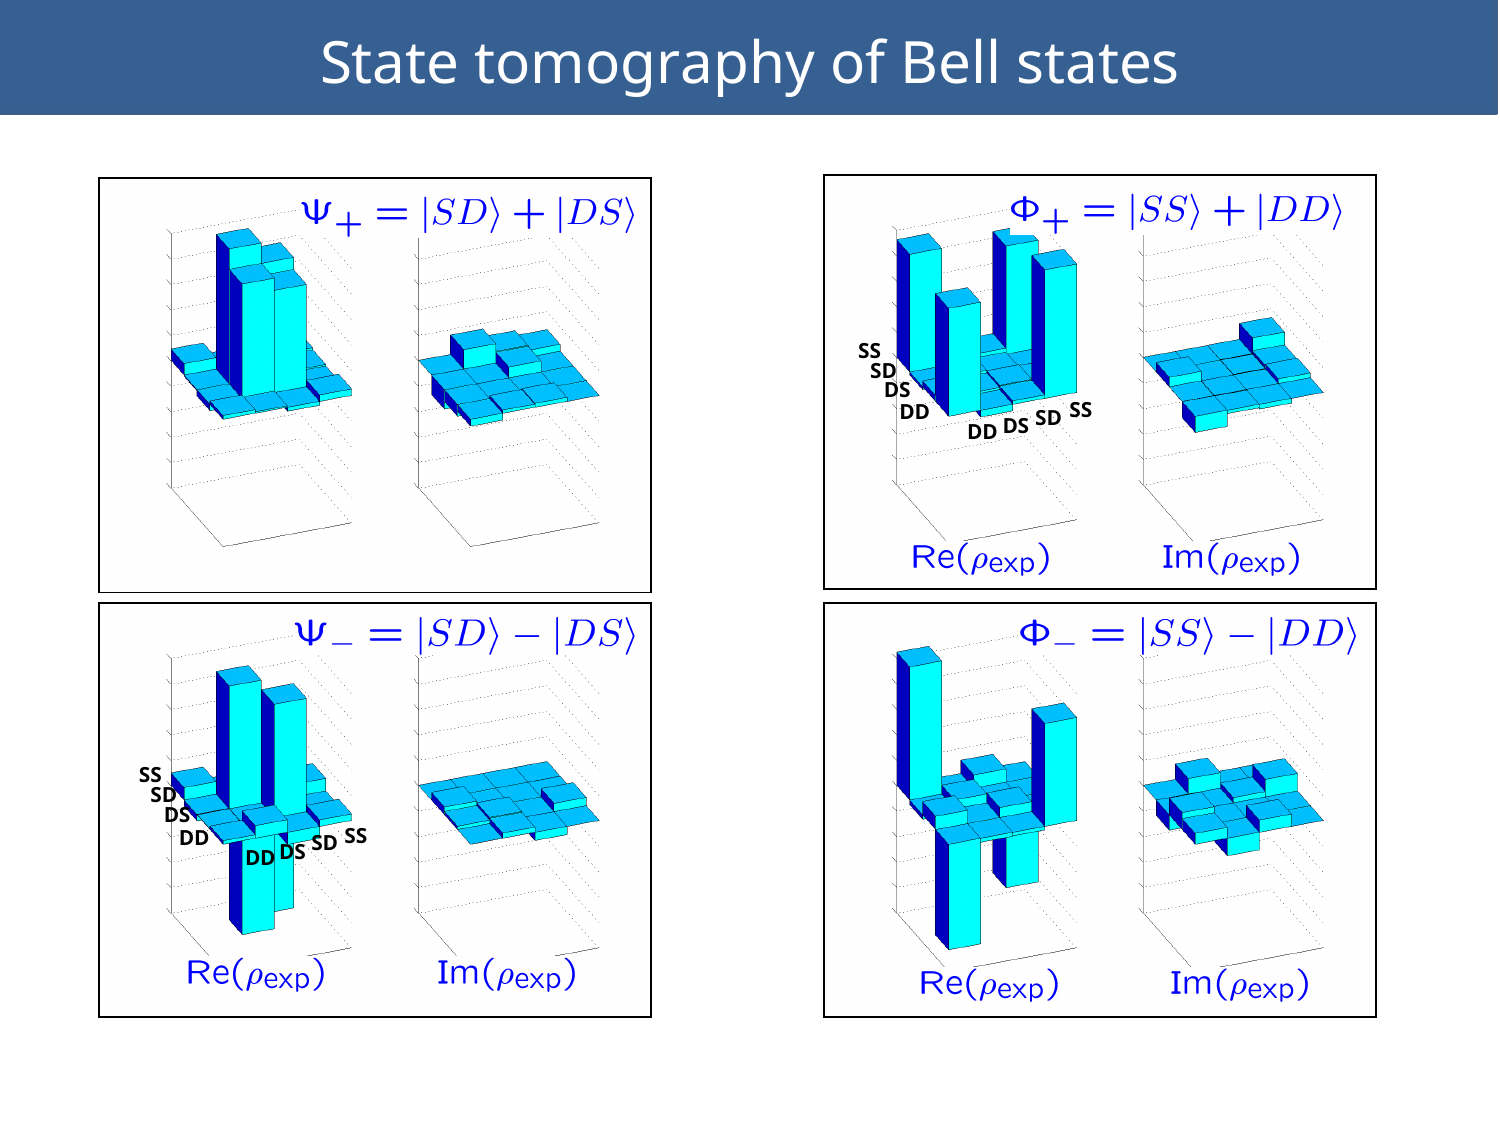

State tomography of Bell states
SS
SD
DS
SS
DD
SD
DS
DD
SS
SD
DS
SS
DD
SD
DS
DD
SS
SD
DS
SS
DD
SD
DS
DD